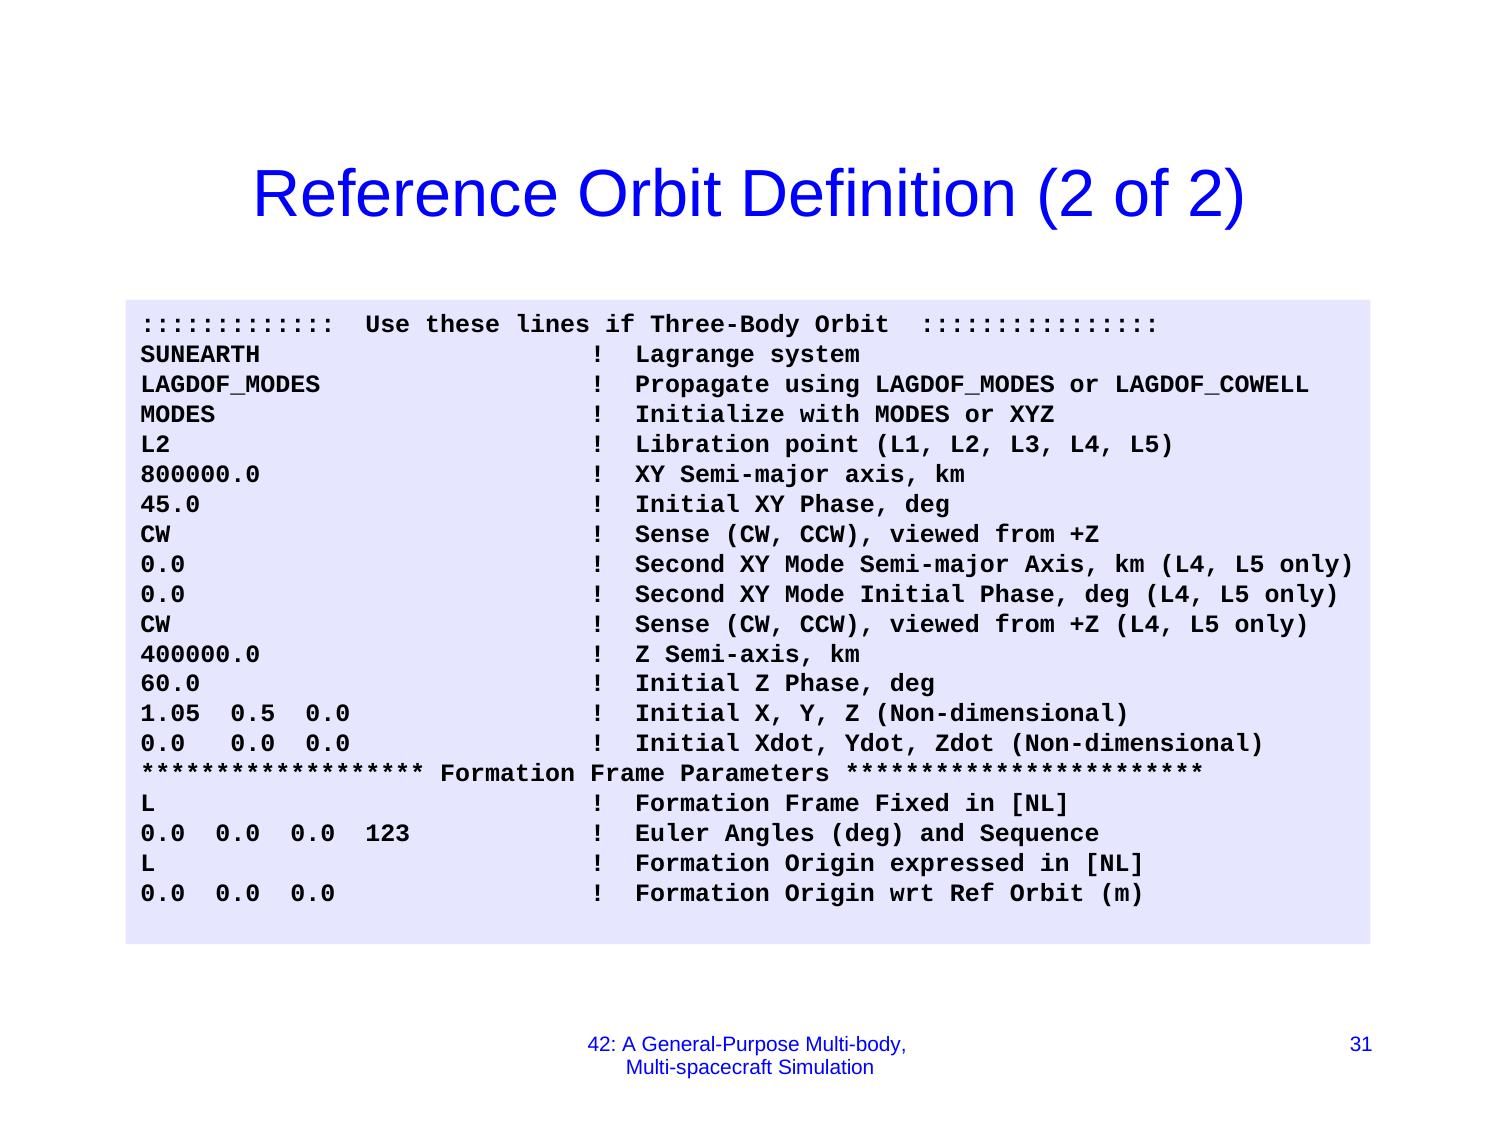

# Reference Orbit Definition (2 of 2)
::::::::::::: Use these lines if Three-Body Orbit ::::::::::::::::
SUNEARTH ! Lagrange system
LAGDOF_MODES ! Propagate using LAGDOF_MODES or LAGDOF_COWELL
MODES ! Initialize with MODES or XYZ
L2 ! Libration point (L1, L2, L3, L4, L5)
800000.0 ! XY Semi-major axis, km
45.0 ! Initial XY Phase, deg
CW ! Sense (CW, CCW), viewed from +Z
0.0 ! Second XY Mode Semi-major Axis, km (L4, L5 only)
0.0 ! Second XY Mode Initial Phase, deg (L4, L5 only)
CW ! Sense (CW, CCW), viewed from +Z (L4, L5 only)
400000.0 ! Z Semi-axis, km
60.0 ! Initial Z Phase, deg
1.05 0.5 0.0 ! Initial X, Y, Z (Non-dimensional)
0.0 0.0 0.0 ! Initial Xdot, Ydot, Zdot (Non-dimensional)
******************* Formation Frame Parameters ************************
L ! Formation Frame Fixed in [NL]
0.0 0.0 0.0 123 ! Euler Angles (deg) and Sequence
L ! Formation Origin expressed in [NL]
0.0 0.0 0.0 ! Formation Origin wrt Ref Orbit (m)
42: The Mostly Harmless Simulation
31